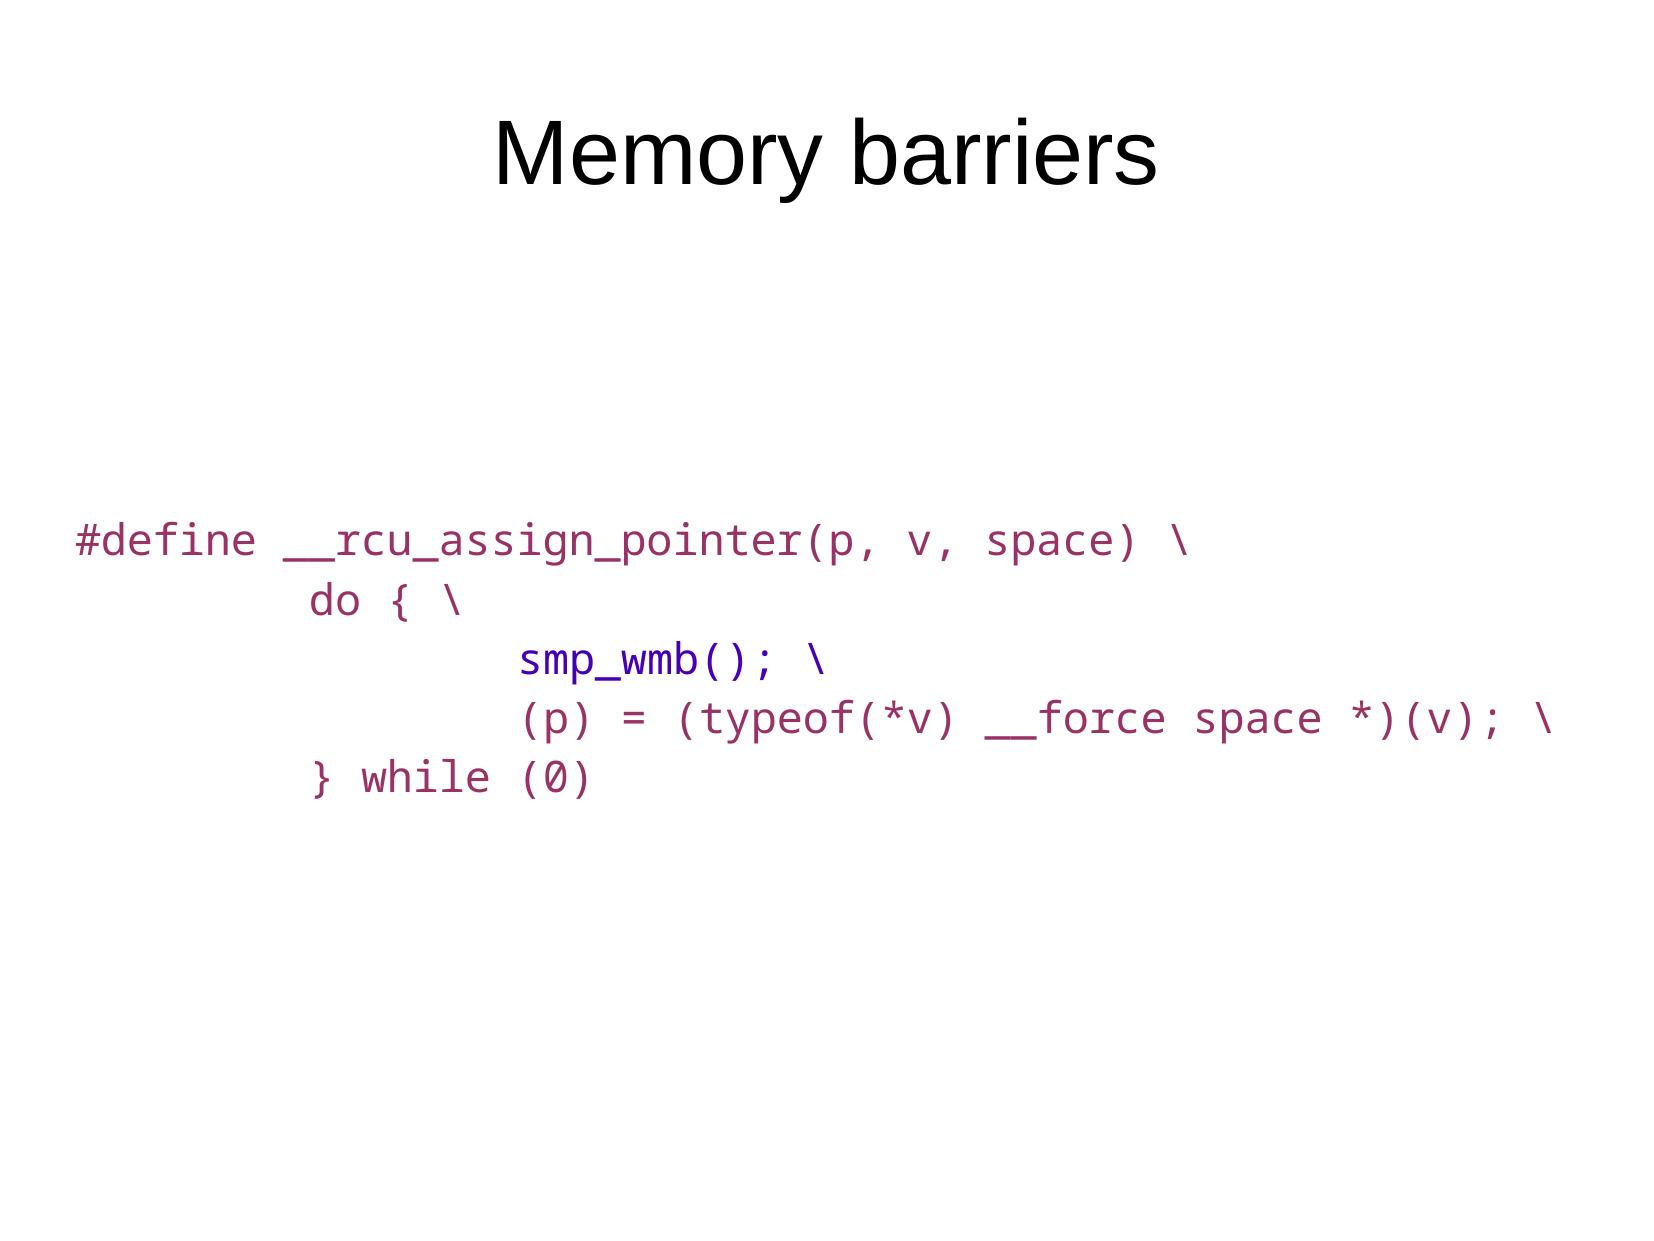

# Memory barriers
#define __rcu_assign_pointer(p, v, space) \
 do { \
 smp_wmb(); \
 (p) = (typeof(*v) __force space *)(v); \
 } while (0)